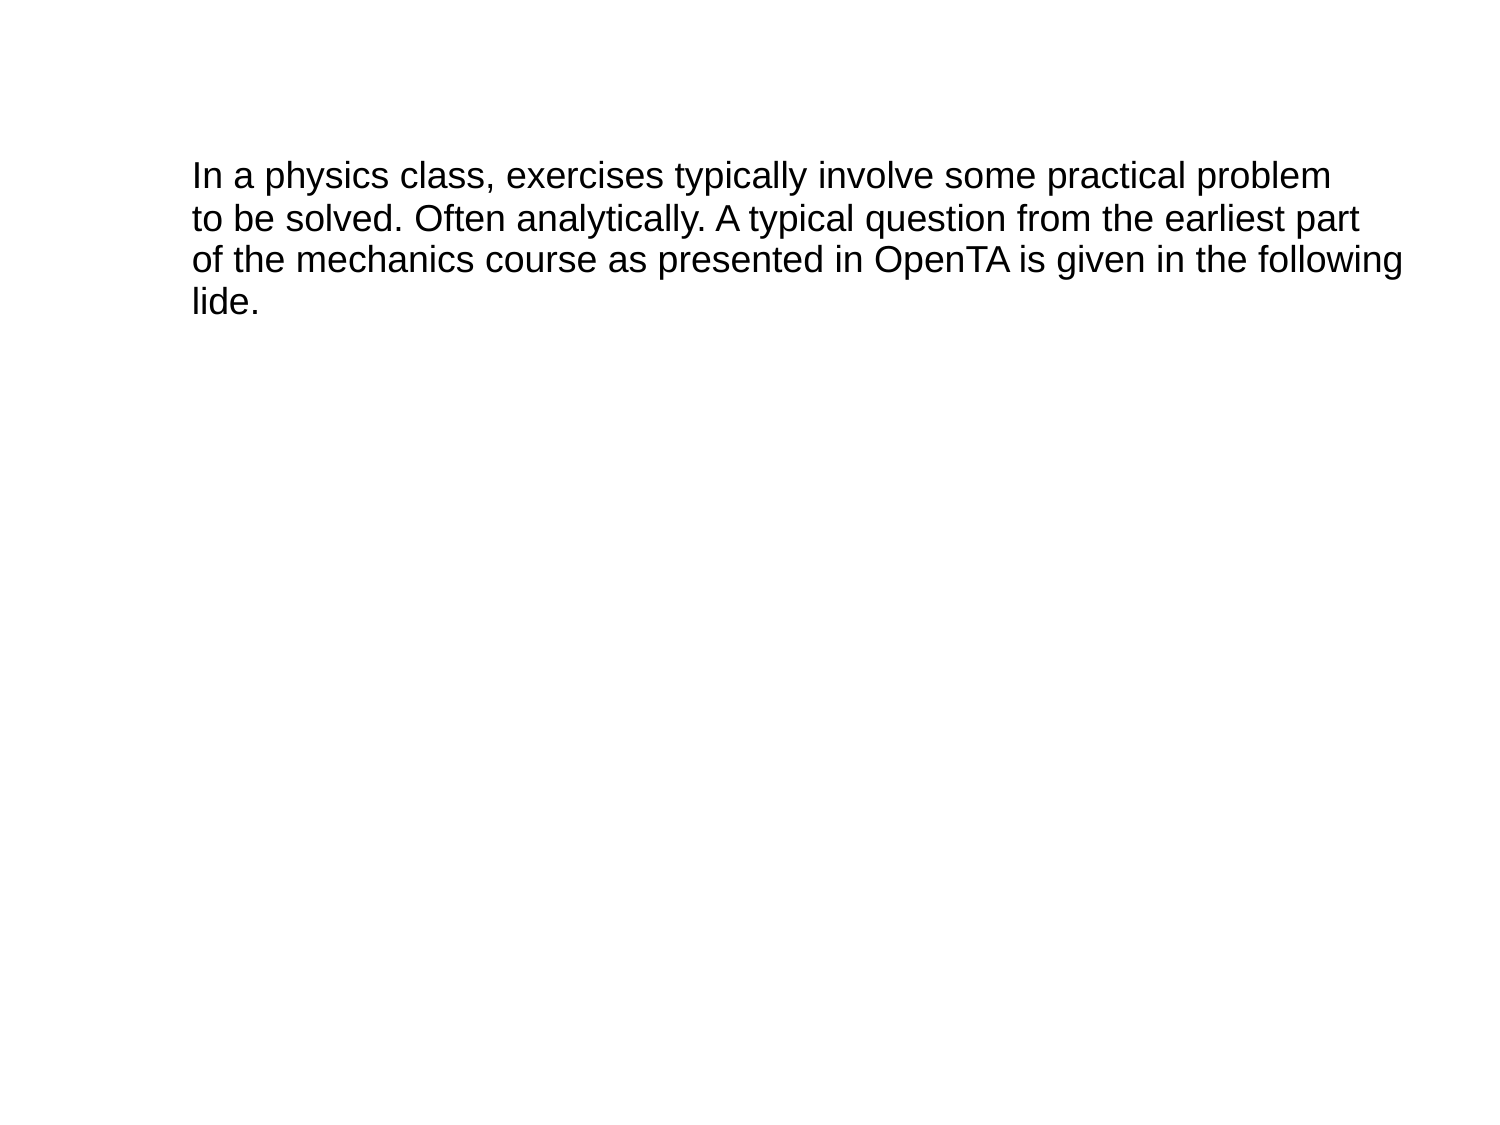

In a physics class, exercises typically involve some practical problem
to be solved. Often analytically. A typical question from the earliest part
of the mechanics course as presented in OpenTA is given in the following
lide.